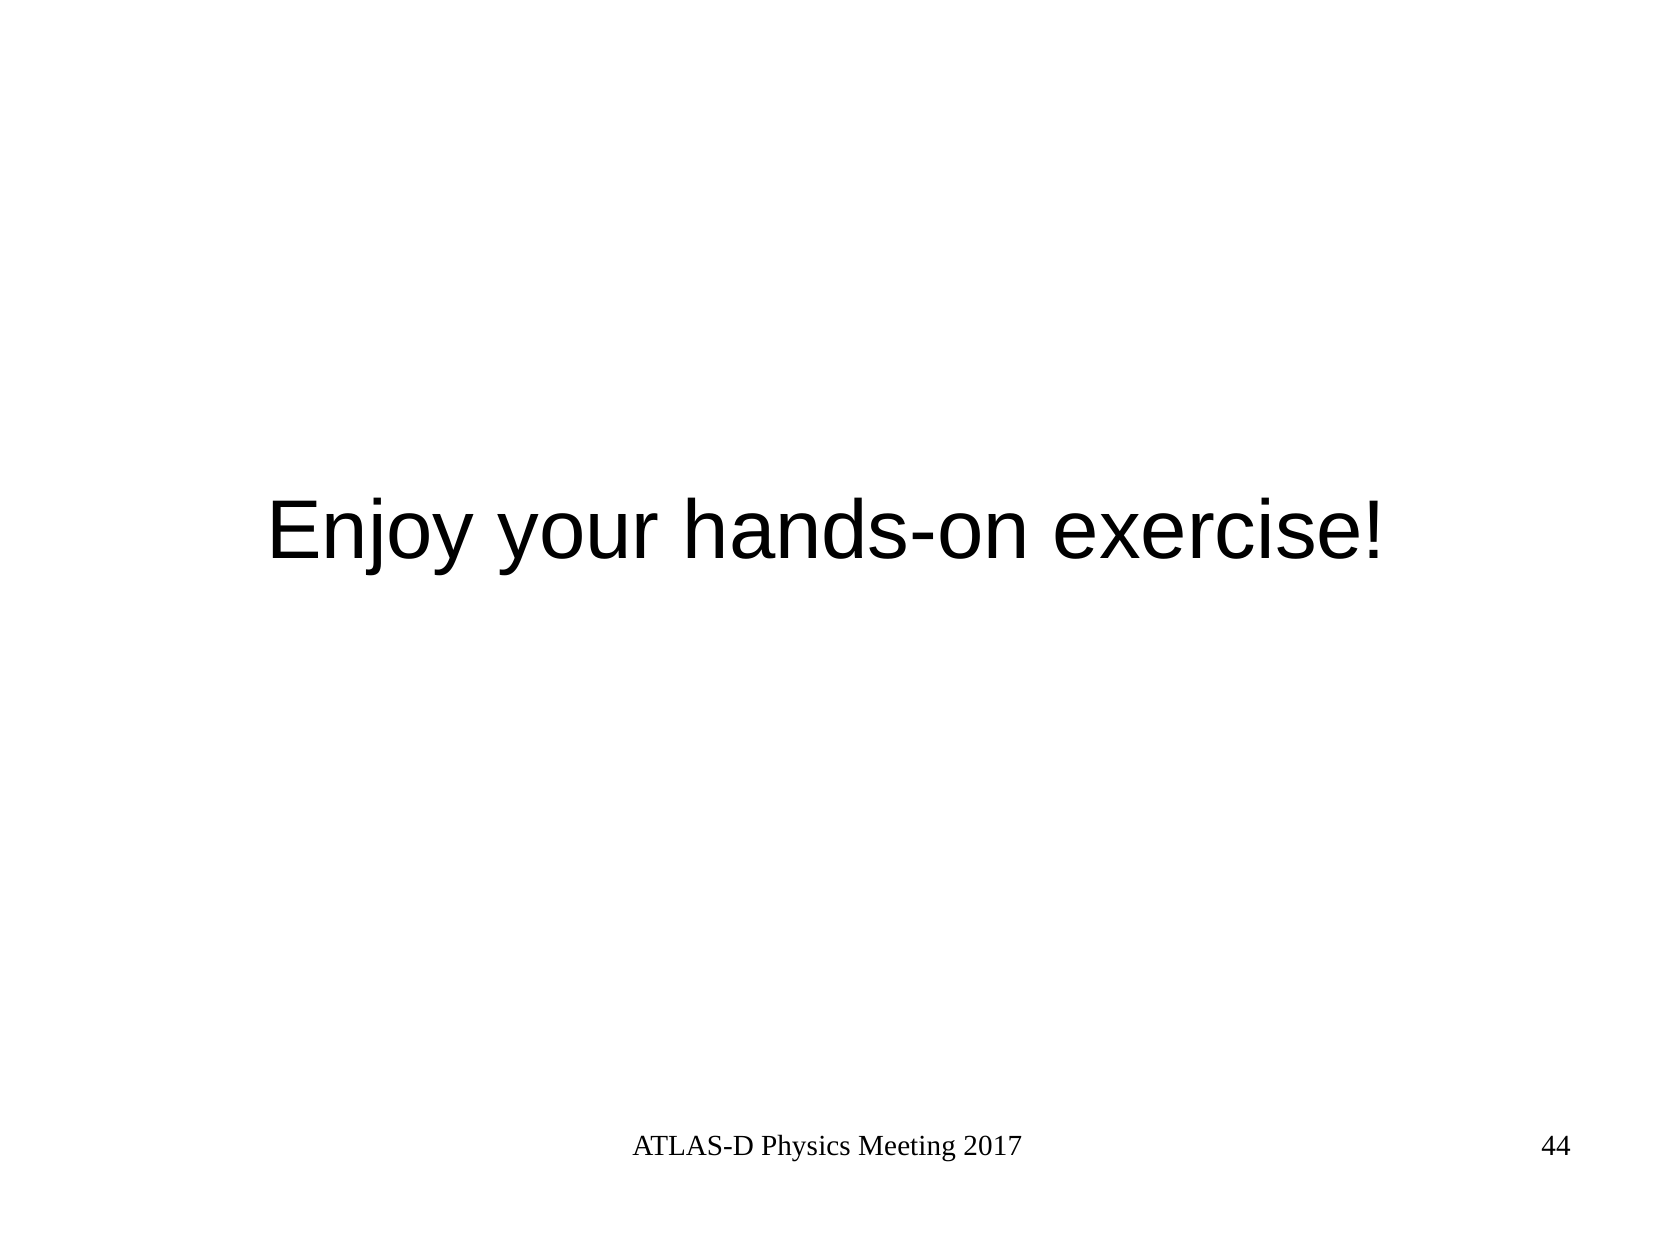

# Enjoy your hands-on exercise!
ATLAS-D Physics Meeting 2017
44